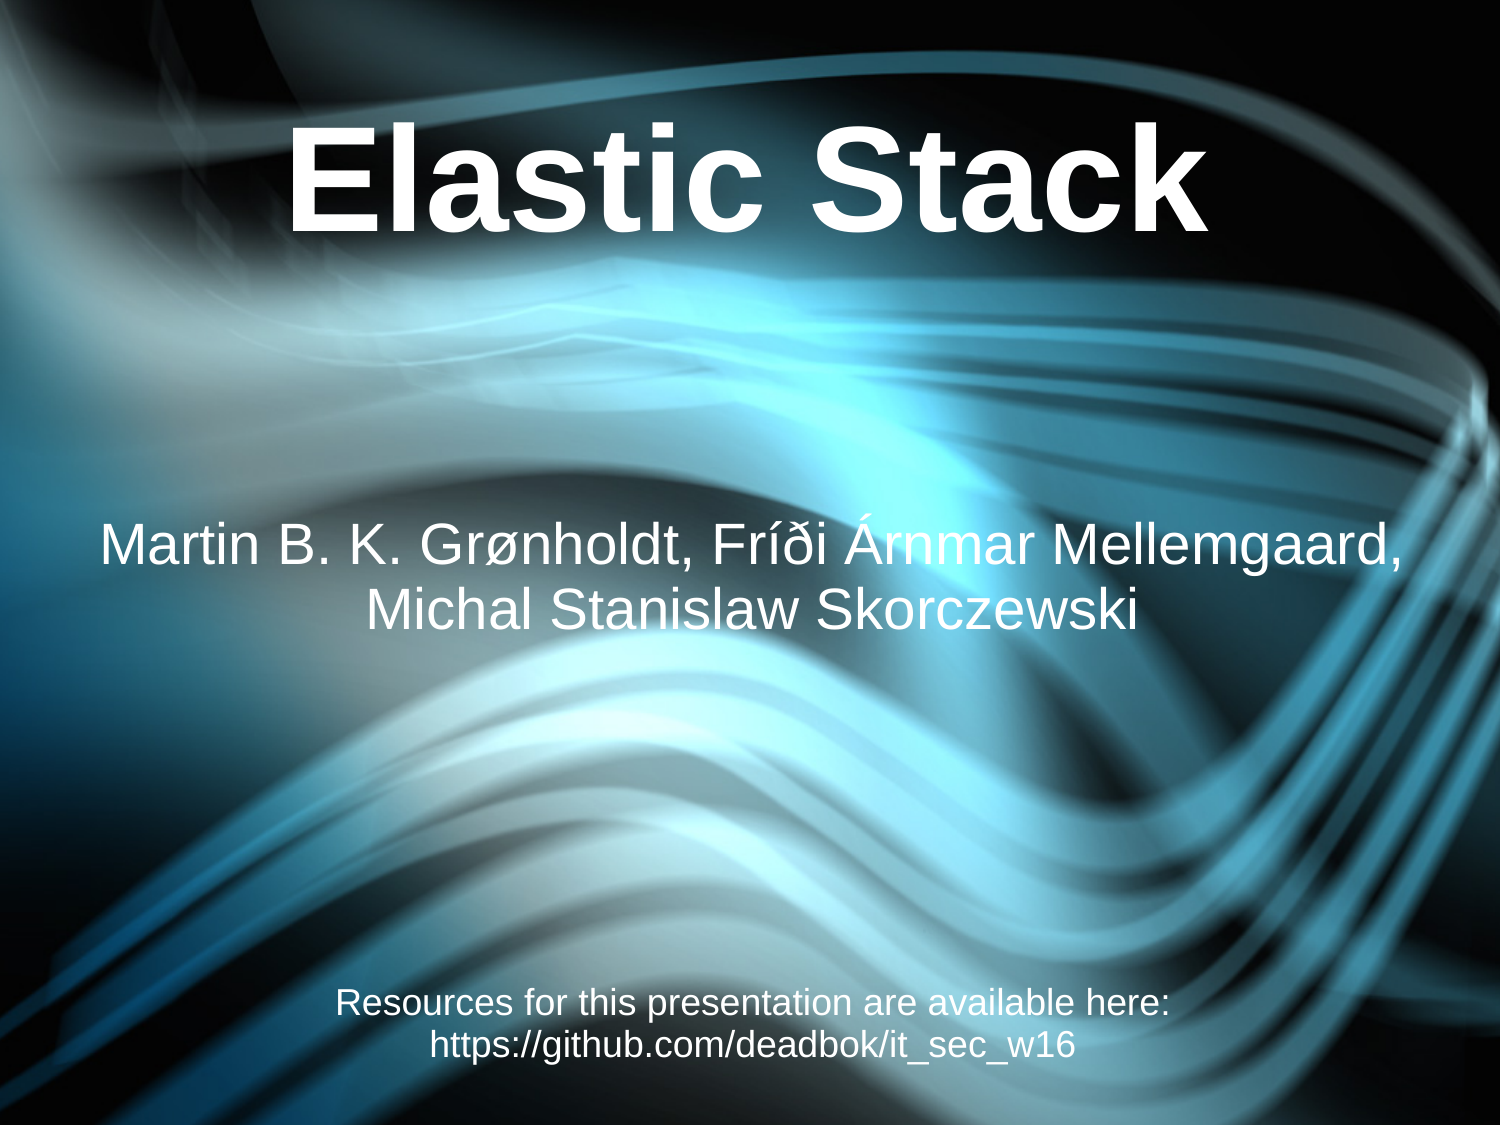

# Elastic Stack
Martin B. K. Grønholdt, Fríði Árnmar Mellemgaard, Michal Stanislaw Skorczewski
Resources for this presentation are available here:
https://github.com/deadbok/it_sec_w16